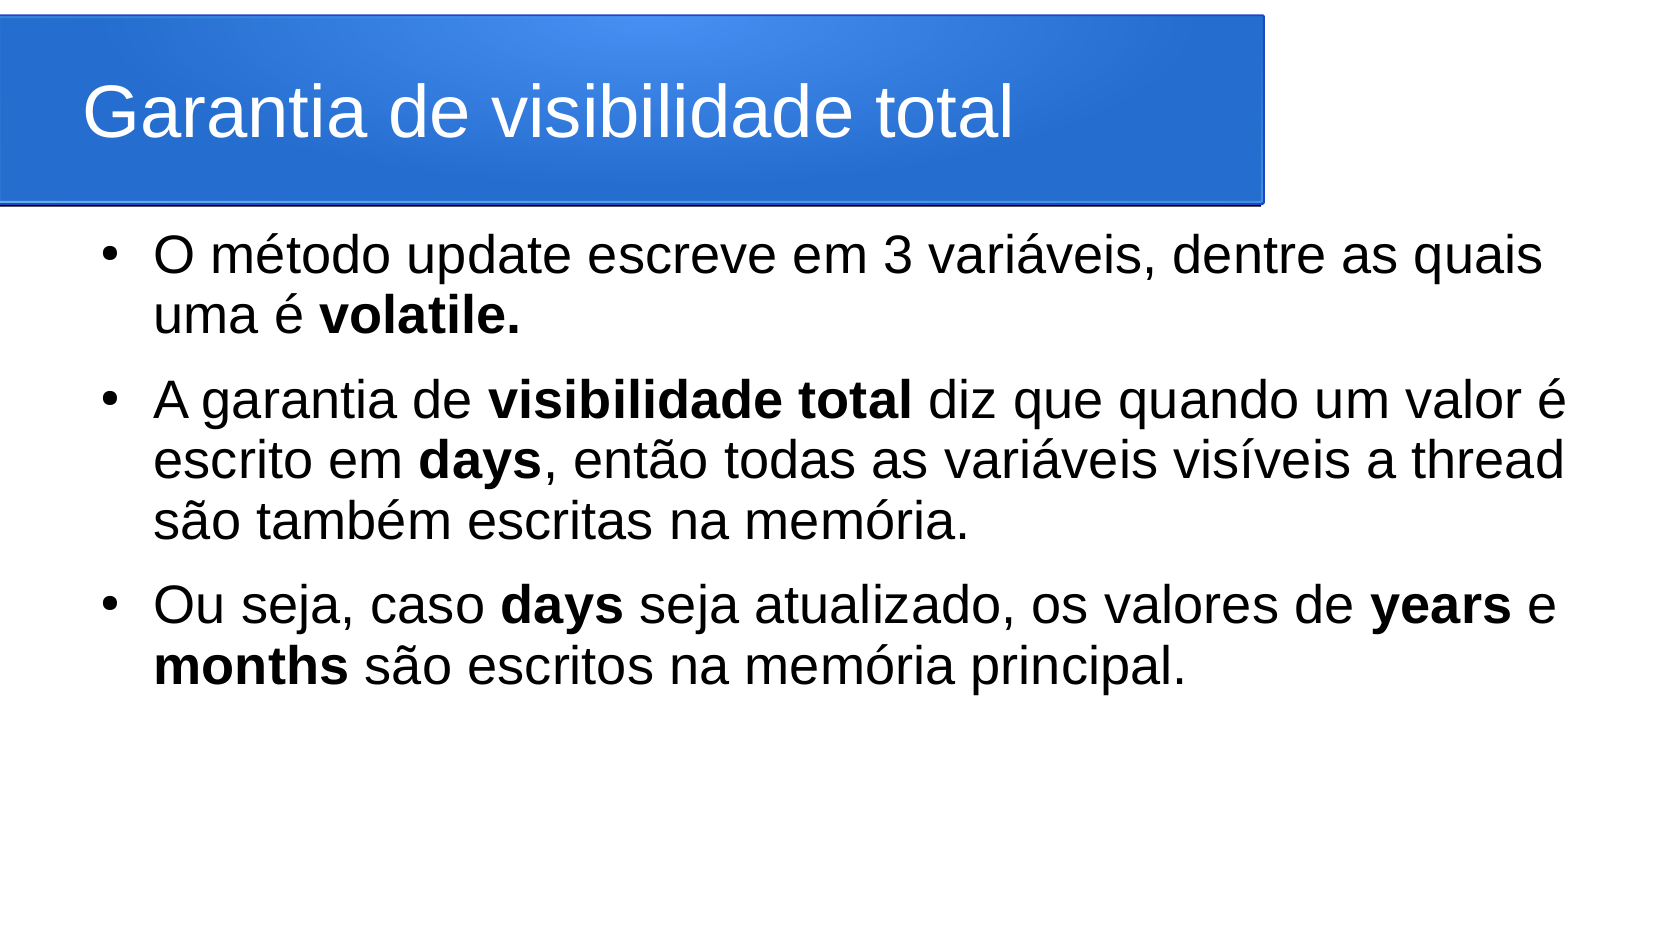

# Garantia de visibilidade total
O método update escreve em 3 variáveis, dentre as quais uma é volatile.
A garantia de visibilidade total diz que quando um valor é escrito em days, então todas as variáveis visíveis a thread são também escritas na memória.
Ou seja, caso days seja atualizado, os valores de years e months são escritos na memória principal.